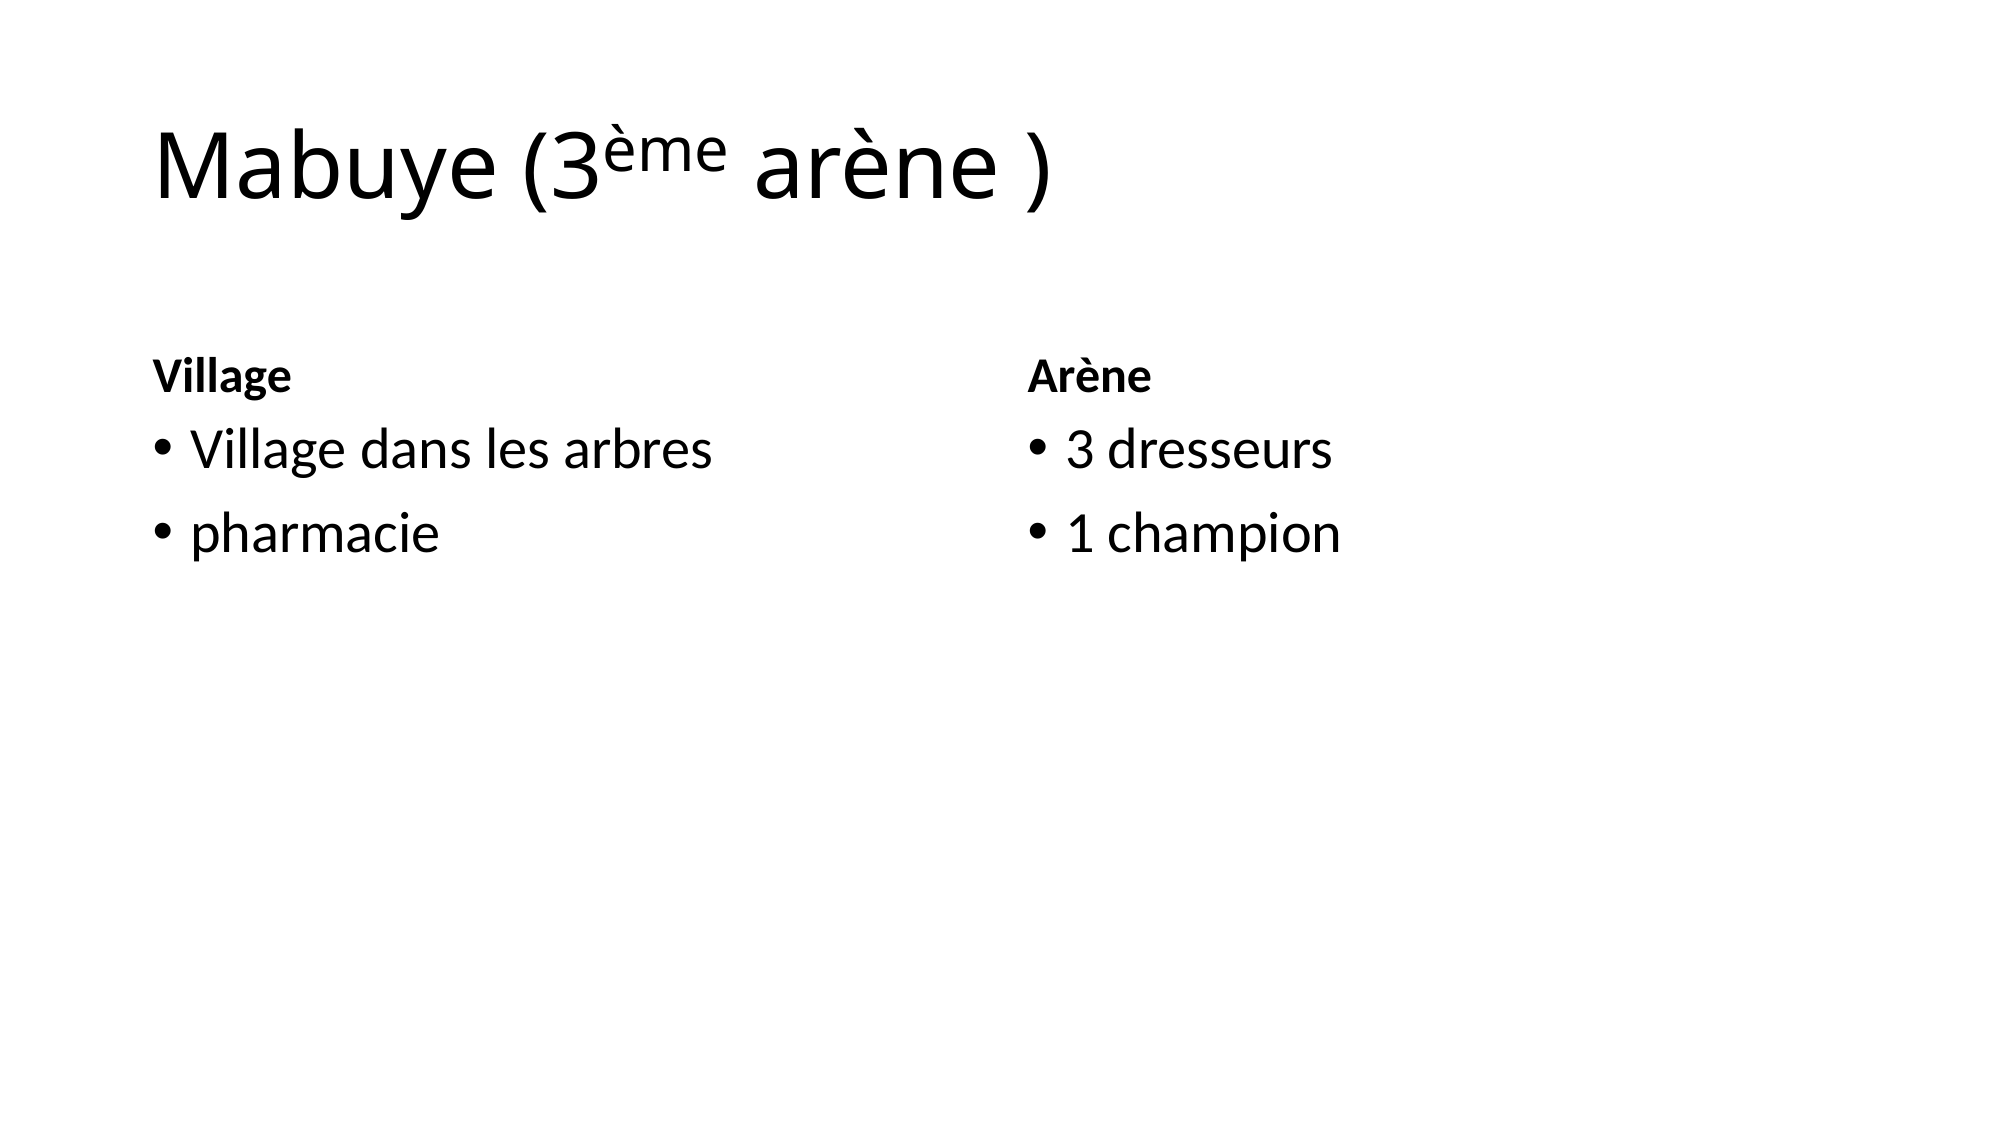

# Mabuye (3ème arène )
Village
Arène
Village dans les arbres
pharmacie
3 dresseurs
1 champion